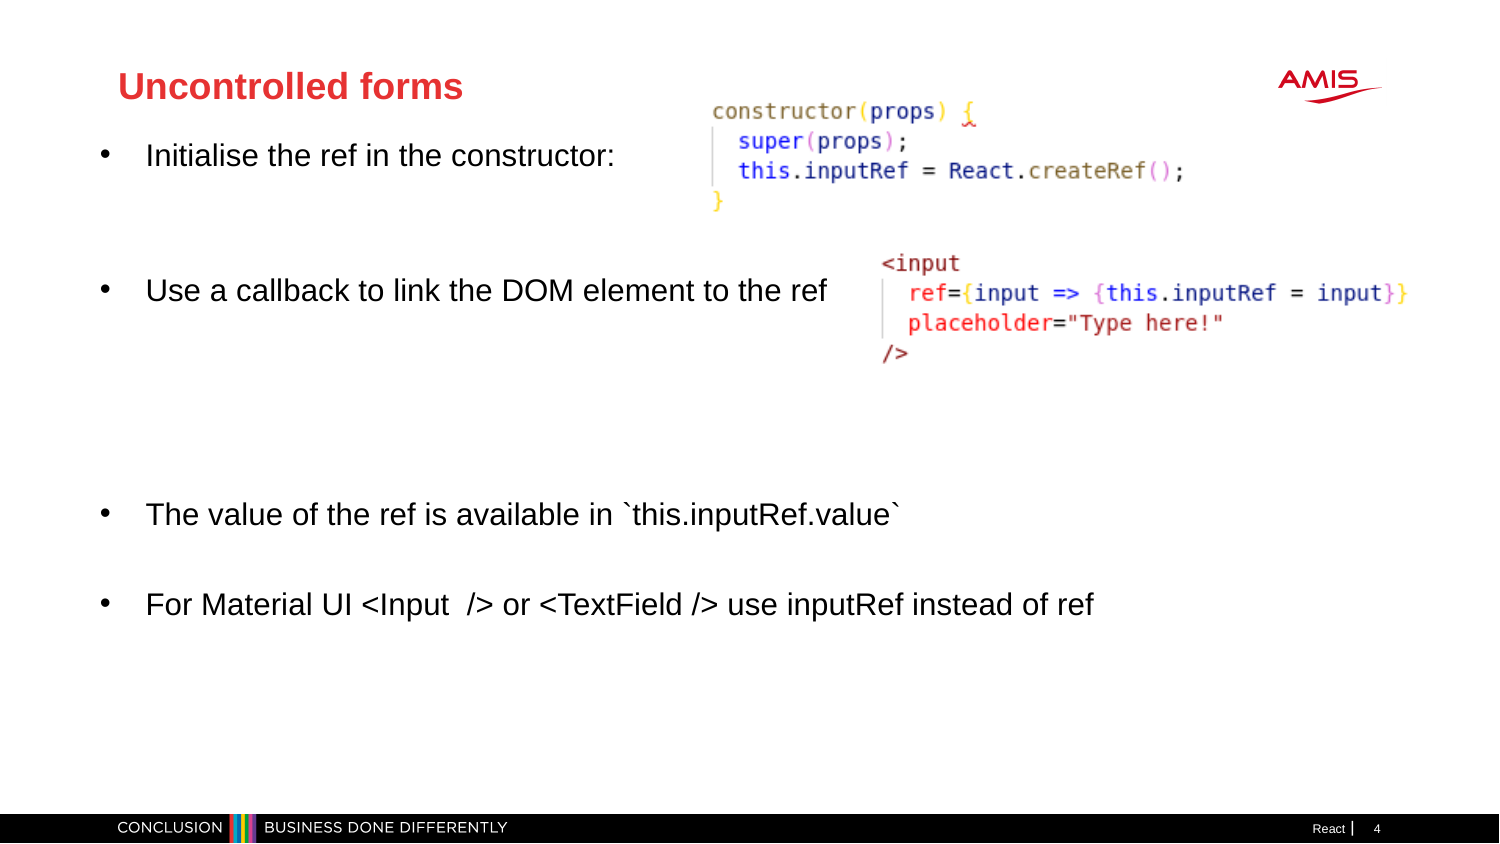

Uncontrolled forms
Initialise the ref in the constructor:
Use a callback to link the DOM element to the ref
The value of the ref is available in `this.inputRef.value`
For Material UI <Input /> or <TextField /> use inputRef instead of ref
React